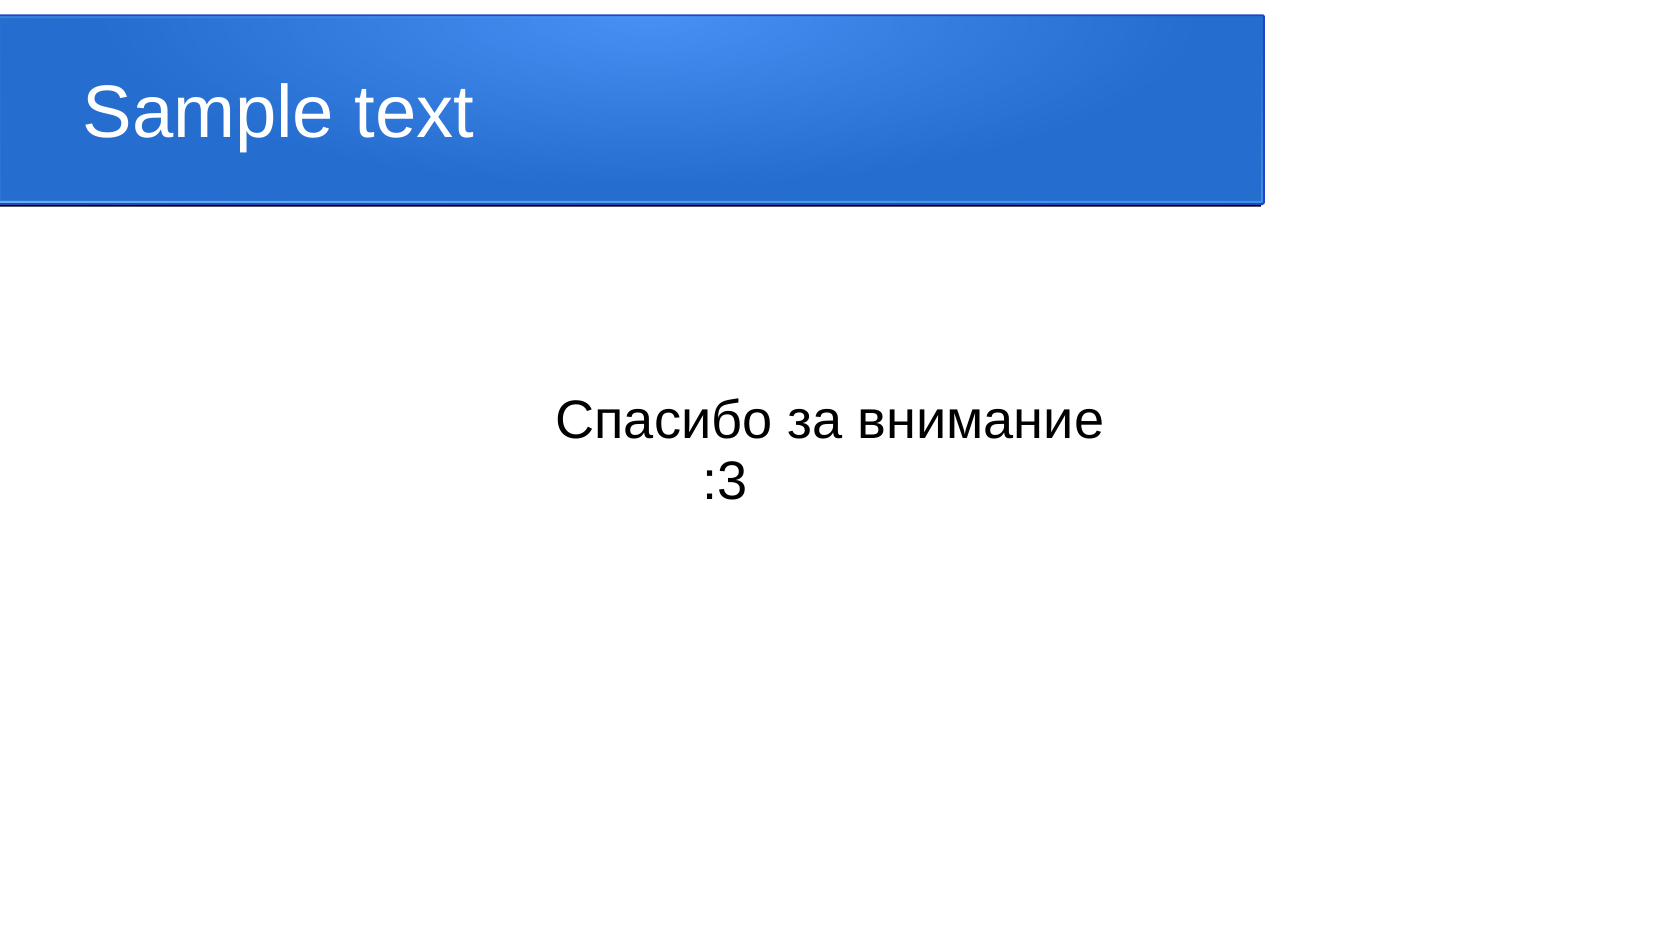

# Sample text
Спасибо за внимание
		:3